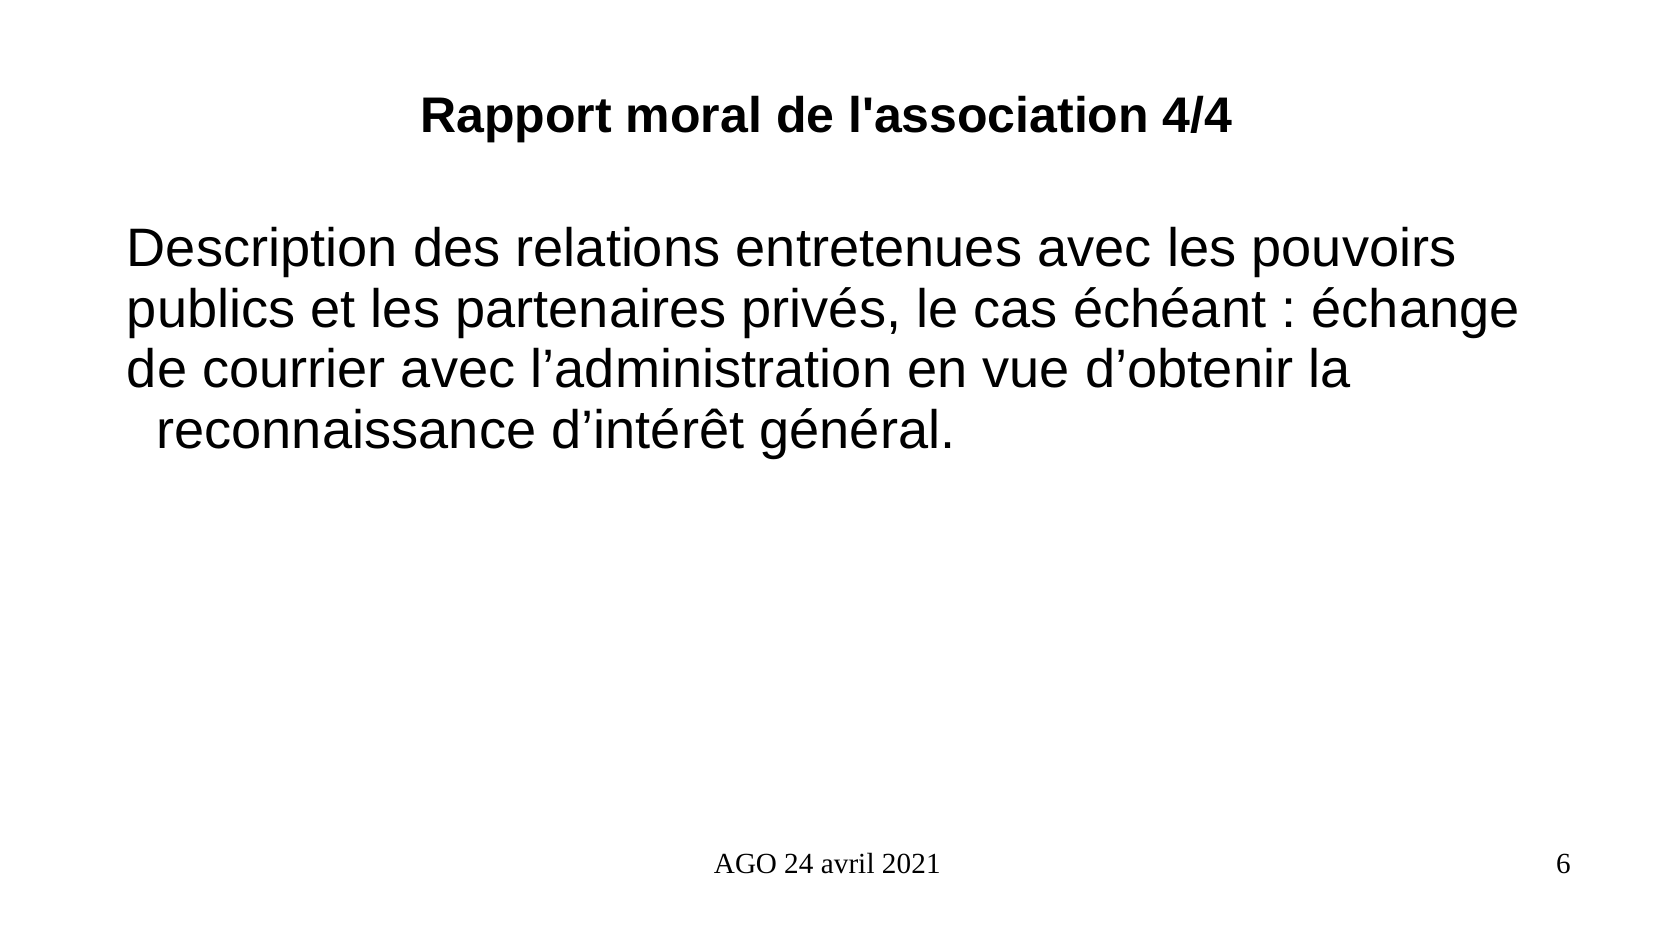

# Rapport moral de l'association 4/4
Description des relations entretenues avec les pouvoirs
publics et les partenaires privés, le cas échéant : échange
de courrier avec l’administration en vue d’obtenir la reconnaissance d’intérêt général.
AGO 24 avril 2021
6